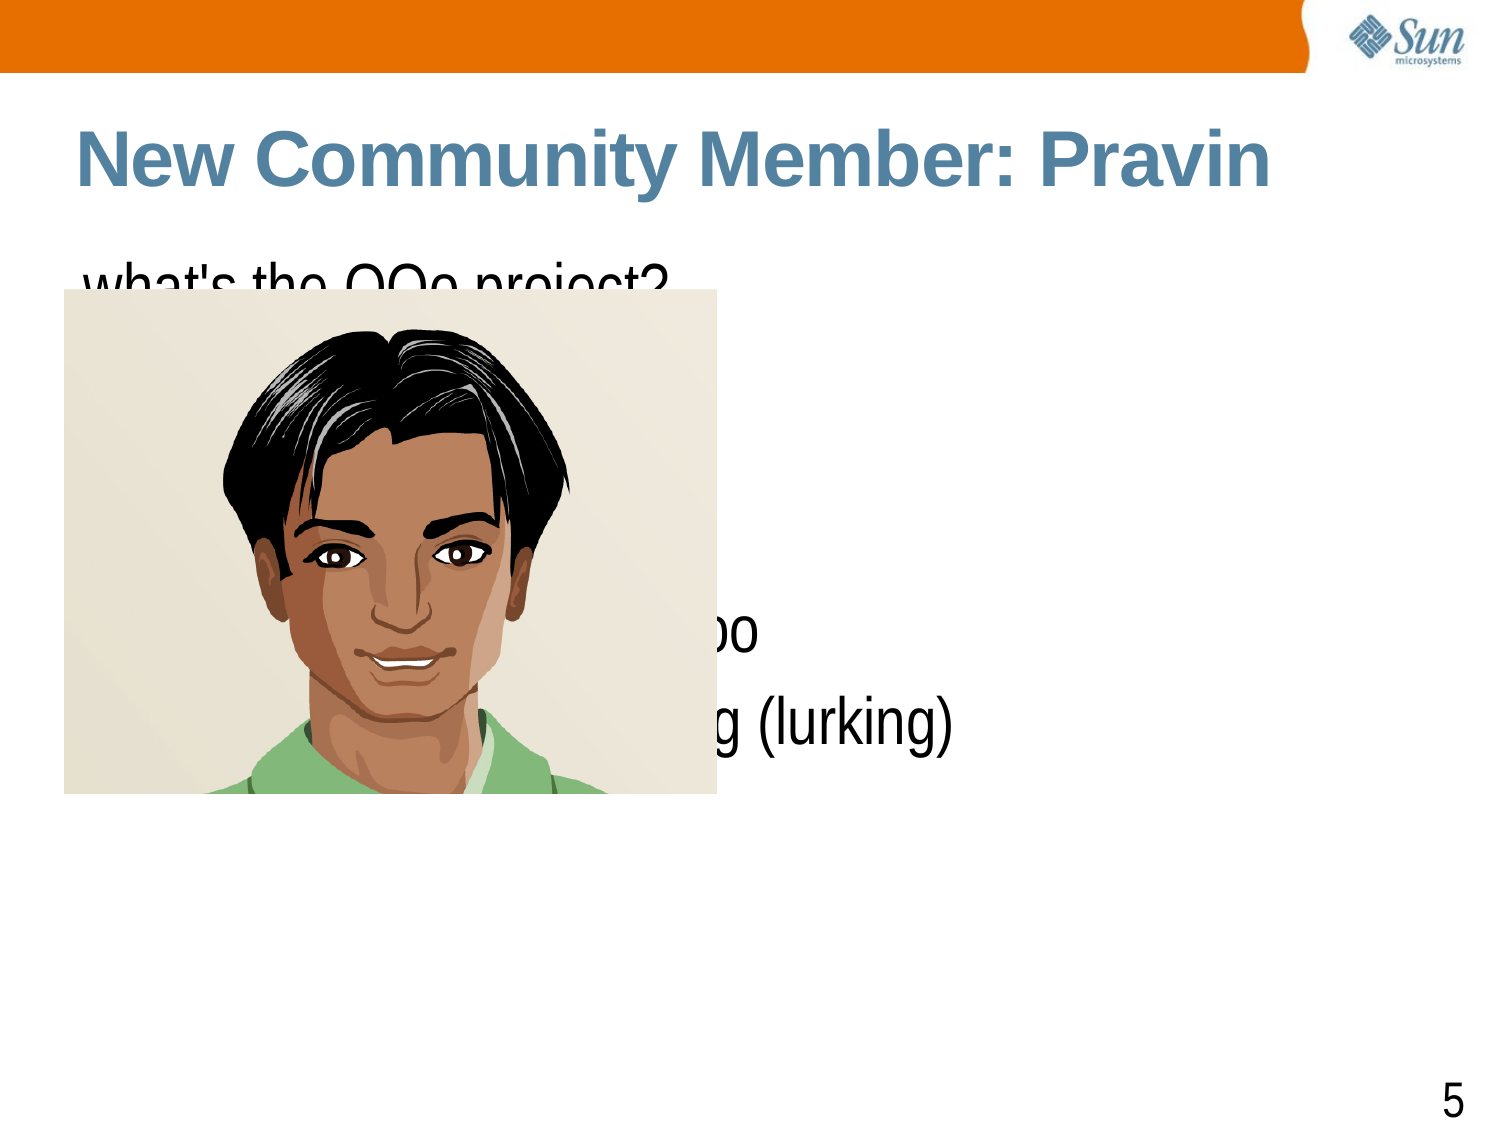

# New Community Member: Pravin
what's the OOo project?
what is going on?
how can I join?
has created account on ooo
read-access to xyz.ooo.org (lurking)